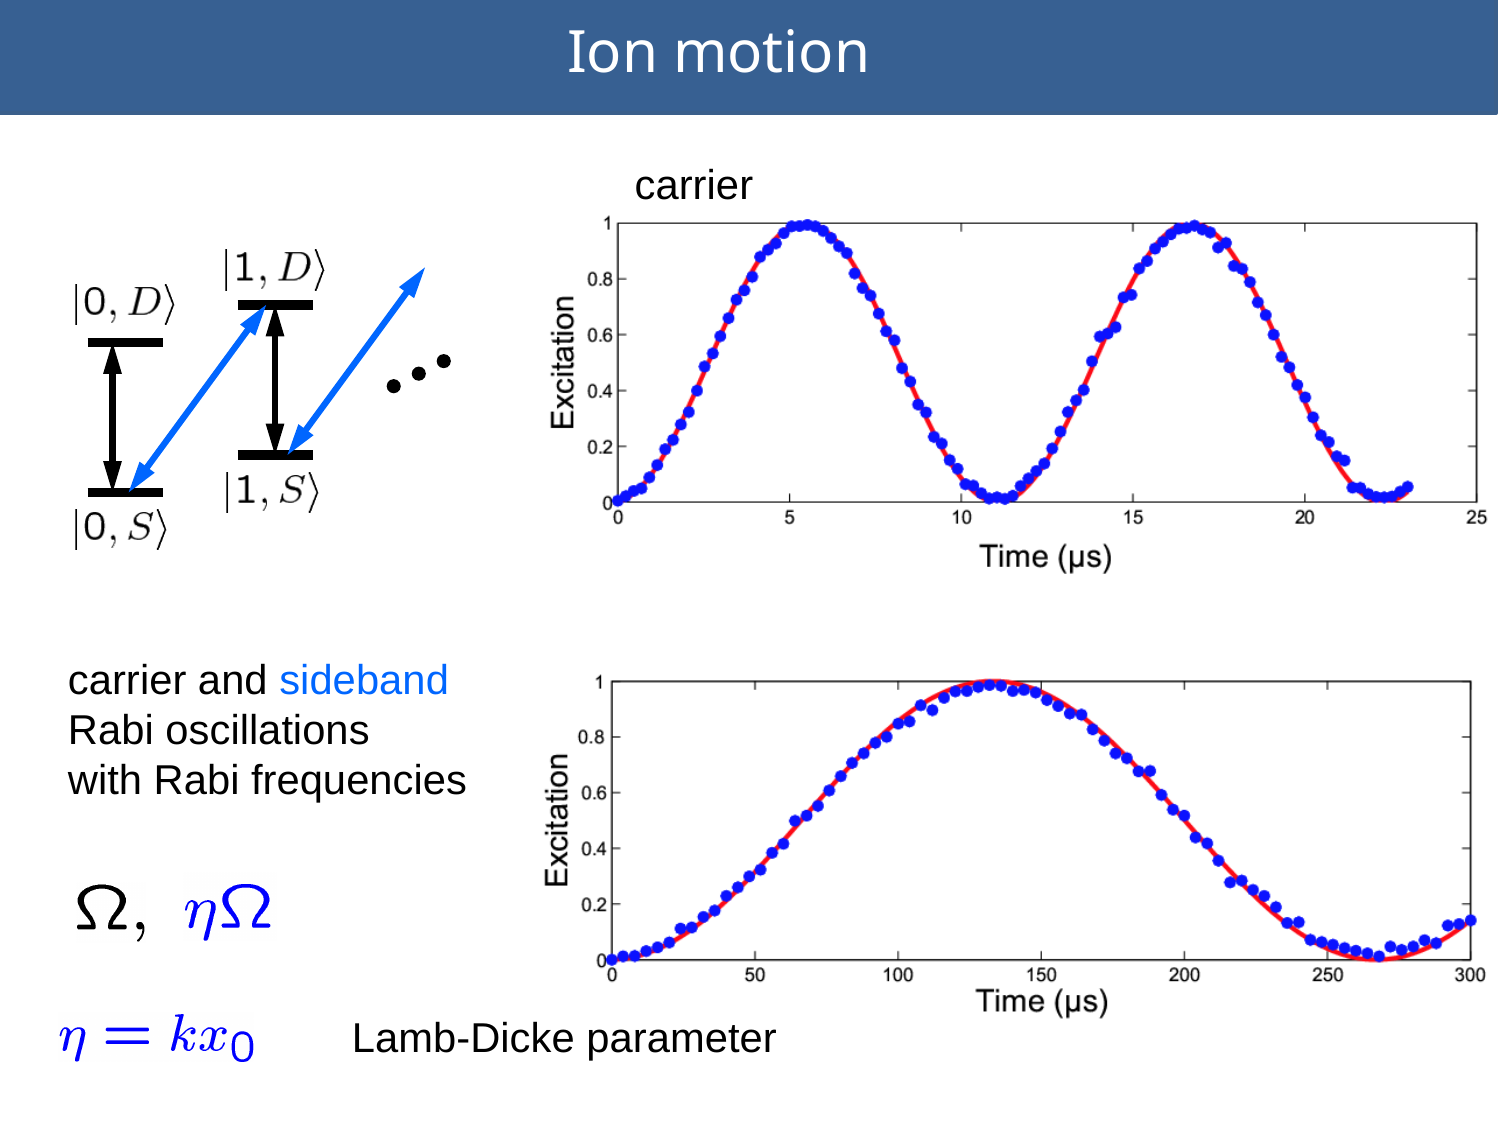

# Ion motion
carrier
carrier and sideband
Rabi oscillations
with Rabi frequencies
 Lamb-Dicke parameter